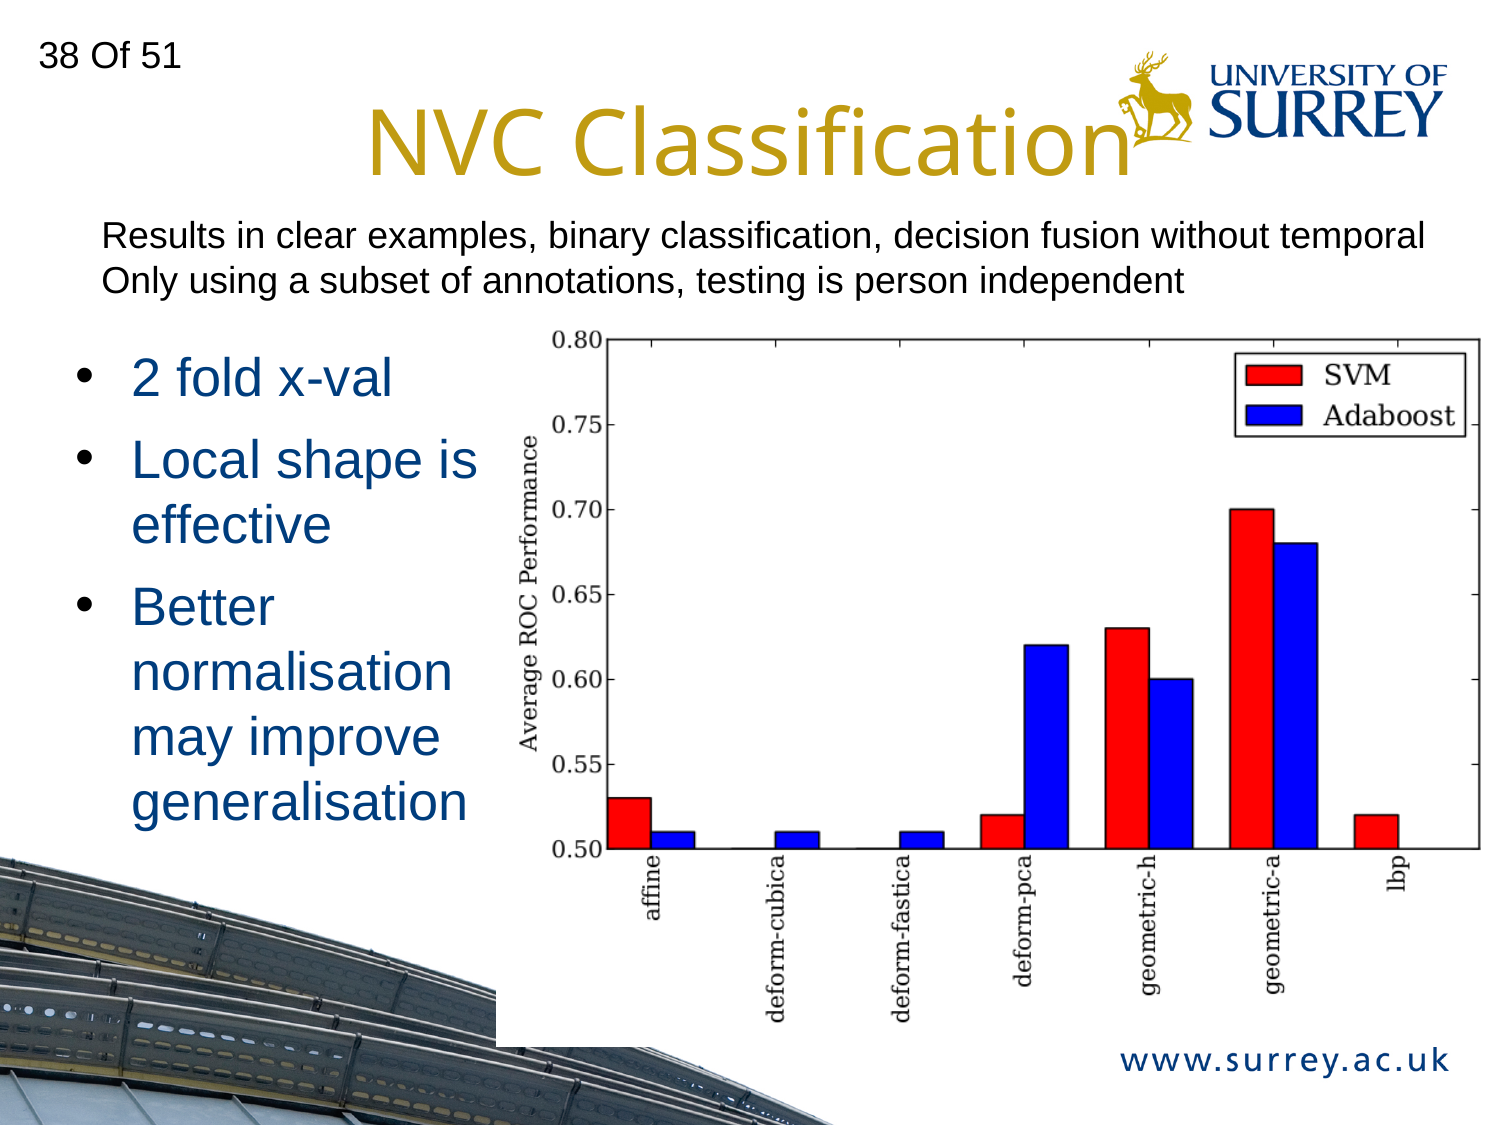

# NVC Classification
Results in clear examples, binary classification, decision fusion without temporal
Only using a subset of annotations, testing is person independent
2 fold x-val
Local shape is effective
Better normalisationmay improve generalisation